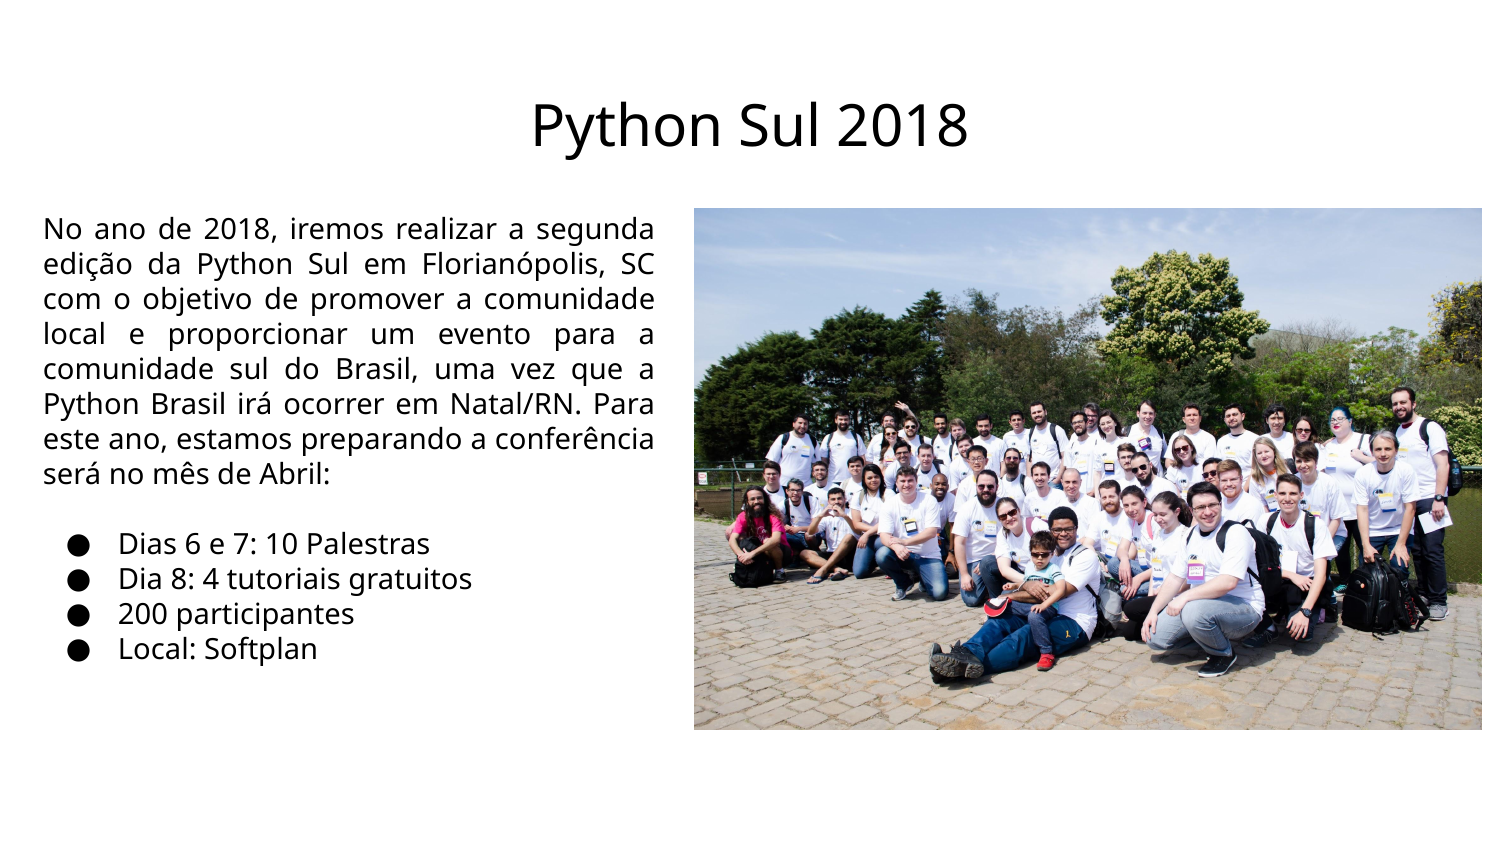

# Python Sul 2018
No ano de 2018, iremos realizar a segunda edição da Python Sul em Florianópolis, SC com o objetivo de promover a comunidade local e proporcionar um evento para a comunidade sul do Brasil, uma vez que a Python Brasil irá ocorrer em Natal/RN. Para este ano, estamos preparando a conferência será no mês de Abril:
Dias 6 e 7: 10 Palestras
Dia 8: 4 tutoriais gratuitos
200 participantes
Local: Softplan